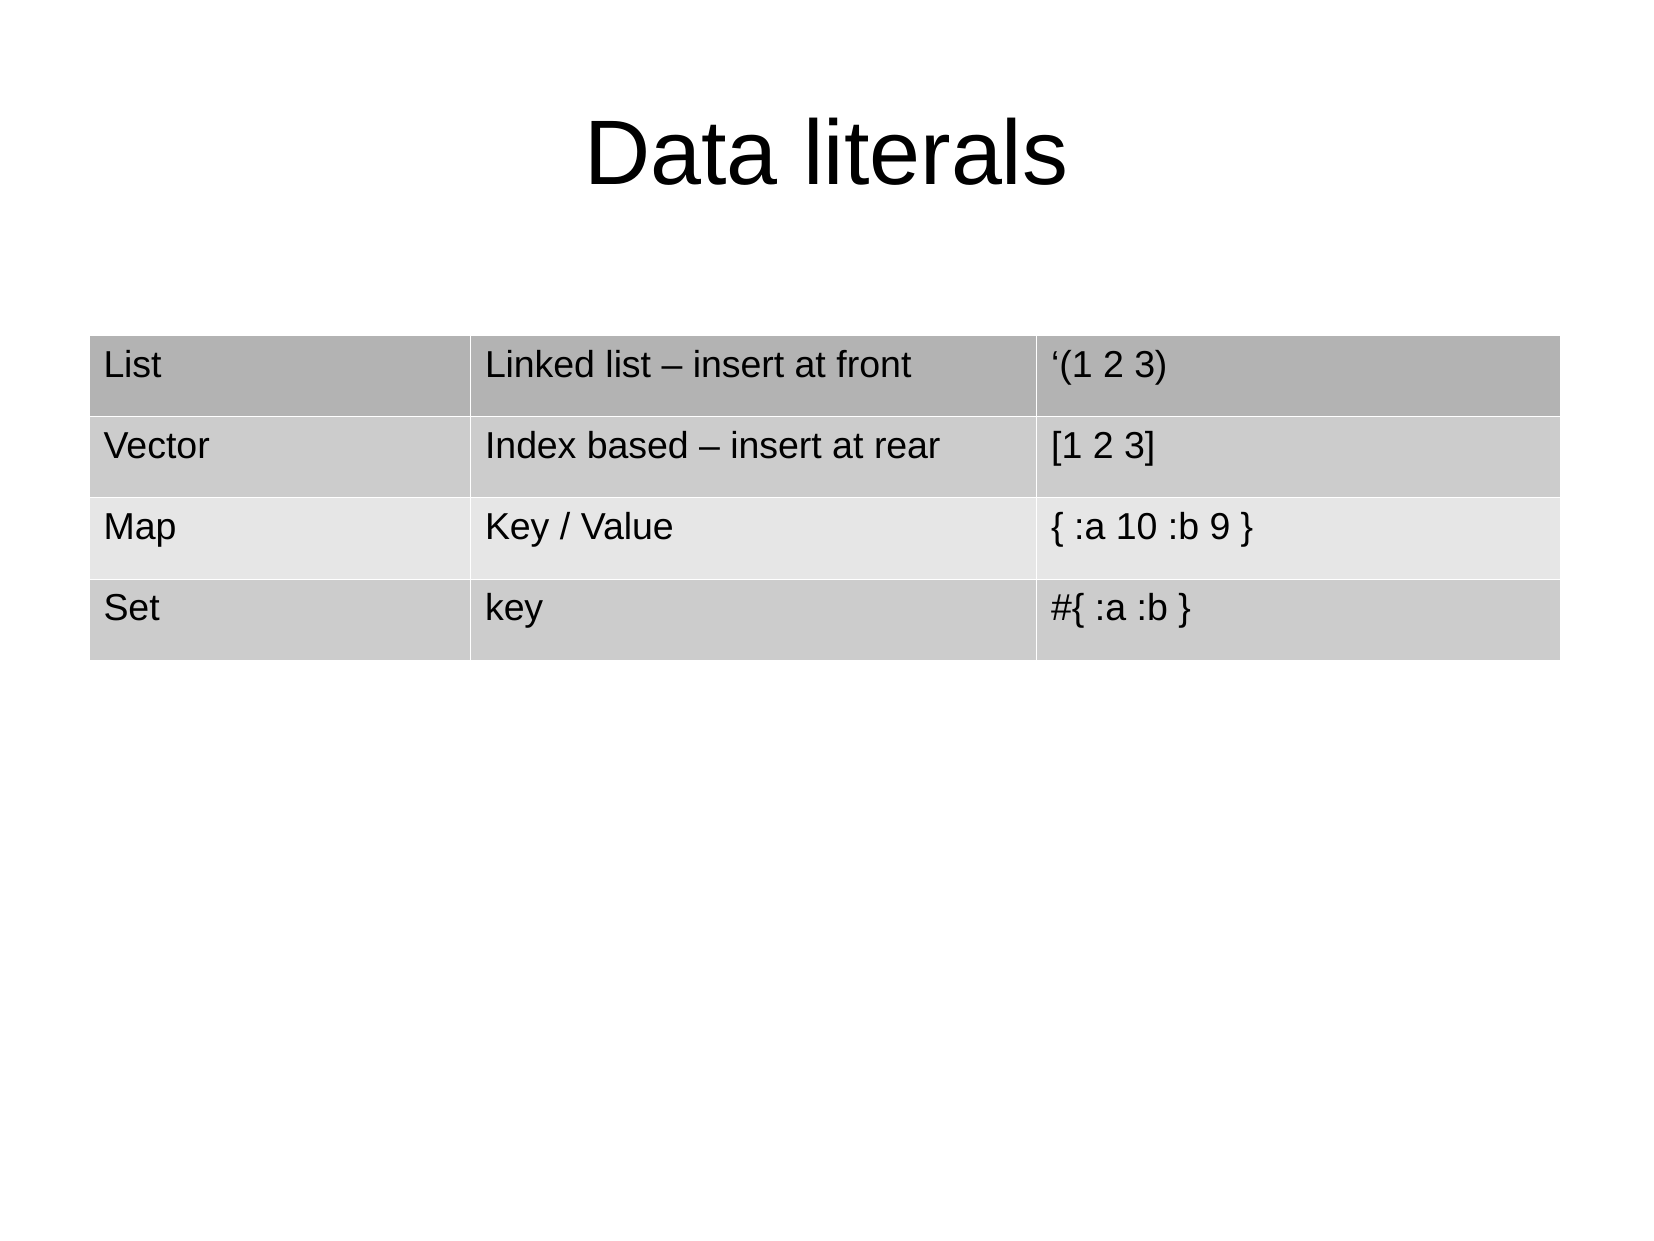

# Data literals
| List | Linked list – insert at front | ‘(1 2 3) |
| --- | --- | --- |
| Vector | Index based – insert at rear | [1 2 3] |
| Map | Key / Value | { :a 10 :b 9 } |
| Set | key | #{ :a :b } |